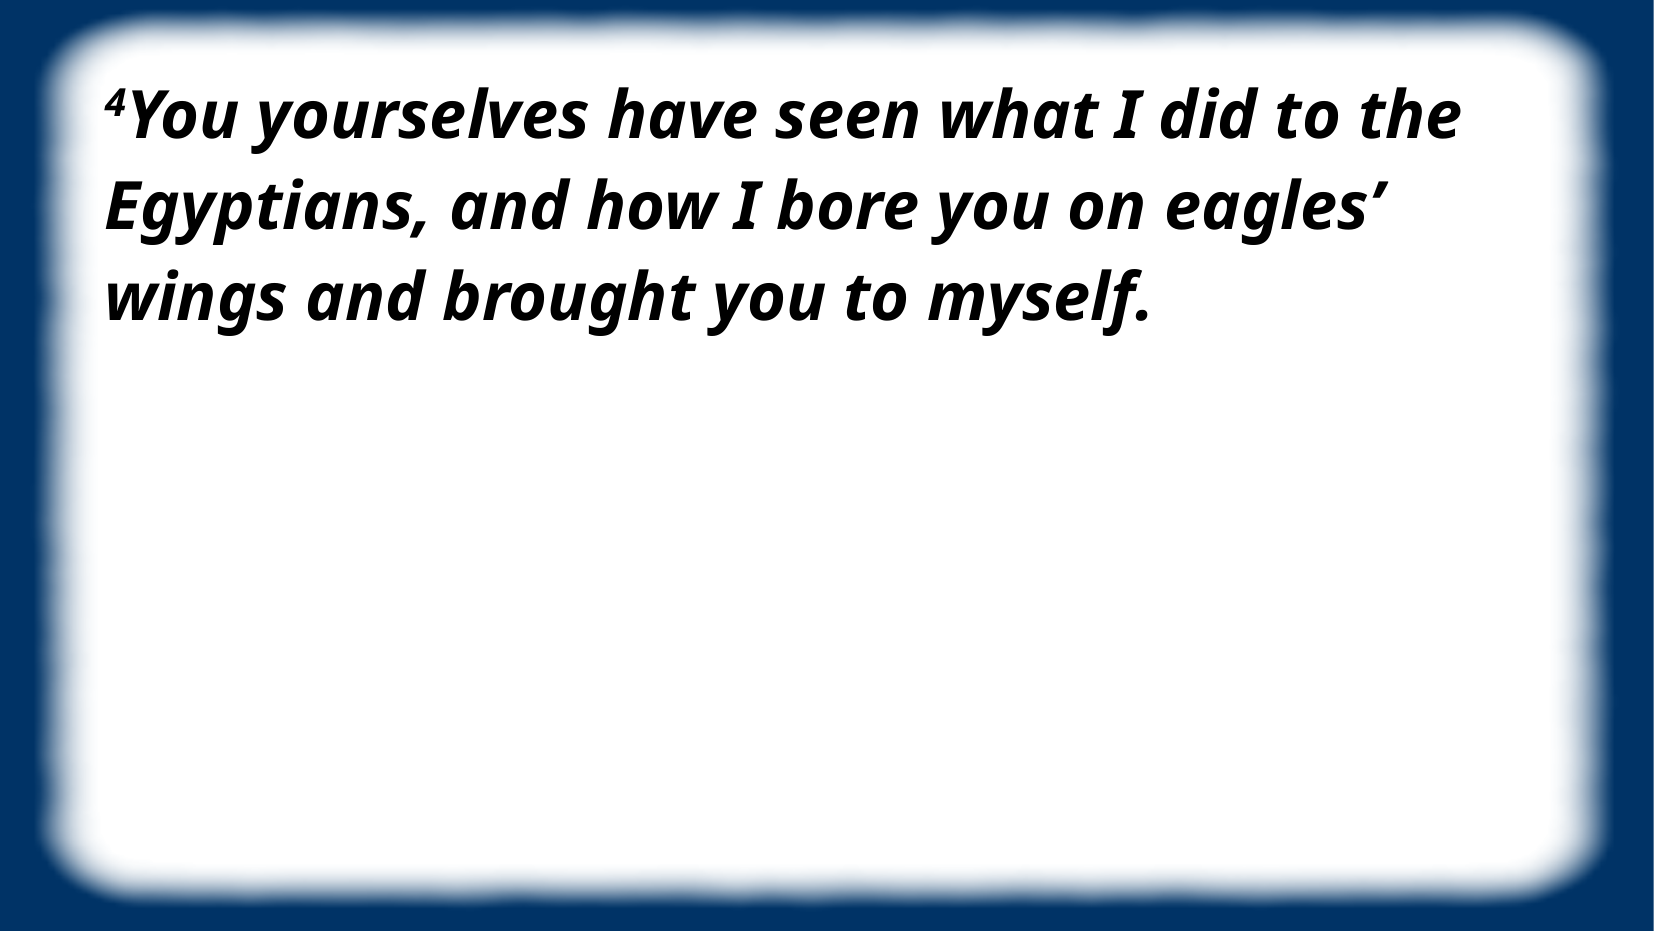

4You yourselves have seen what I did to the Egyptians, and how I bore you on eagles’ wings and brought you to myself.